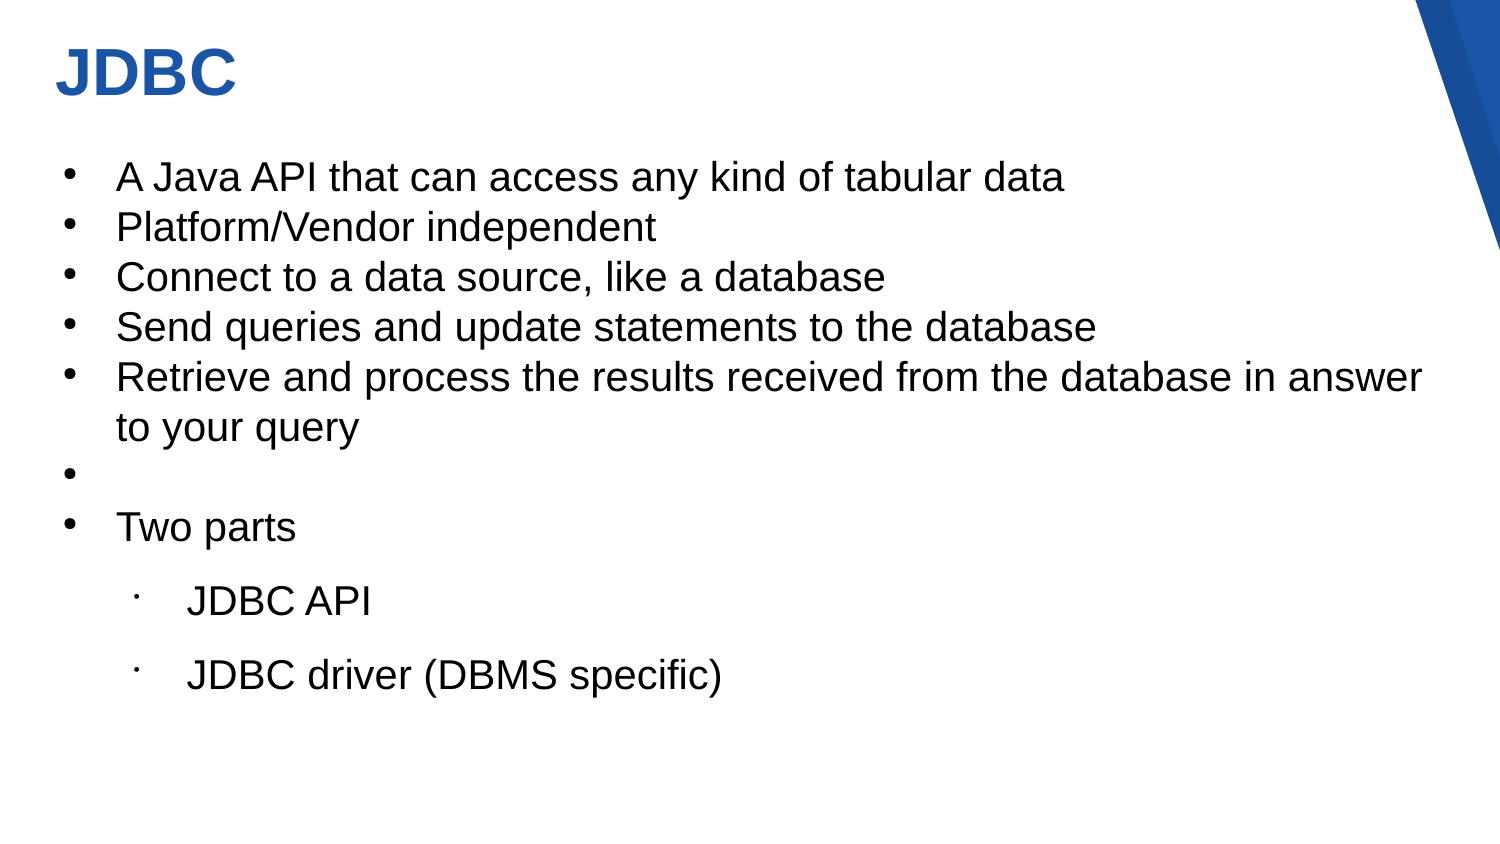

# JDBC
A Java API that can access any kind of tabular data
Platform/Vendor independent
Connect to a data source, like a database
Send queries and update statements to the database
Retrieve and process the results received from the database in answer to your query
Two parts
JDBC API
JDBC driver (DBMS specific)